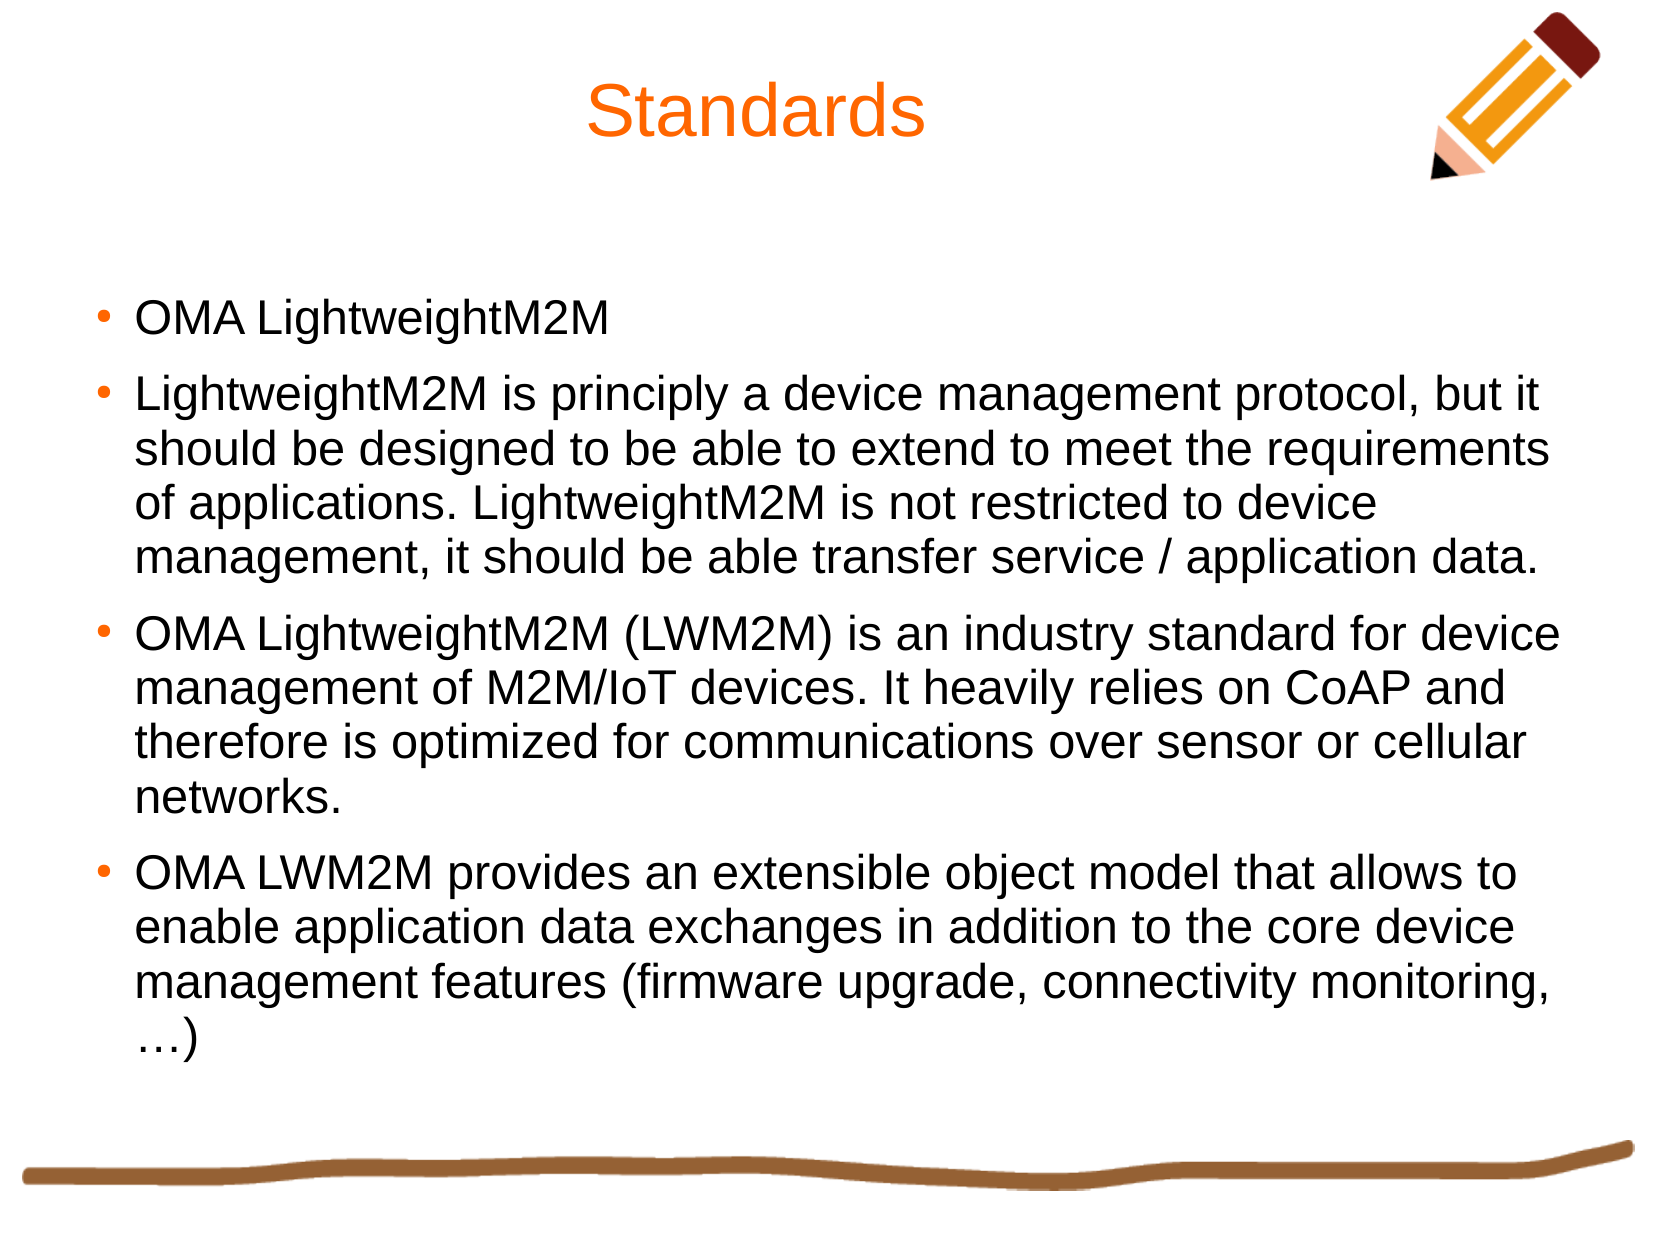

# Standards
OMA LightweightM2M
LightweightM2M is principly a device management protocol, but it should be designed to be able to extend to meet the requirements of applications. LightweightM2M is not restricted to device management, it should be able transfer service / application data.
OMA LightweightM2M (LWM2M) is an industry standard for device management of M2M/IoT devices. It heavily relies on CoAP and therefore is optimized for communications over sensor or cellular networks.
OMA LWM2M provides an extensible object model that allows to enable application data exchanges in addition to the core device management features (firmware upgrade, connectivity monitoring, …)